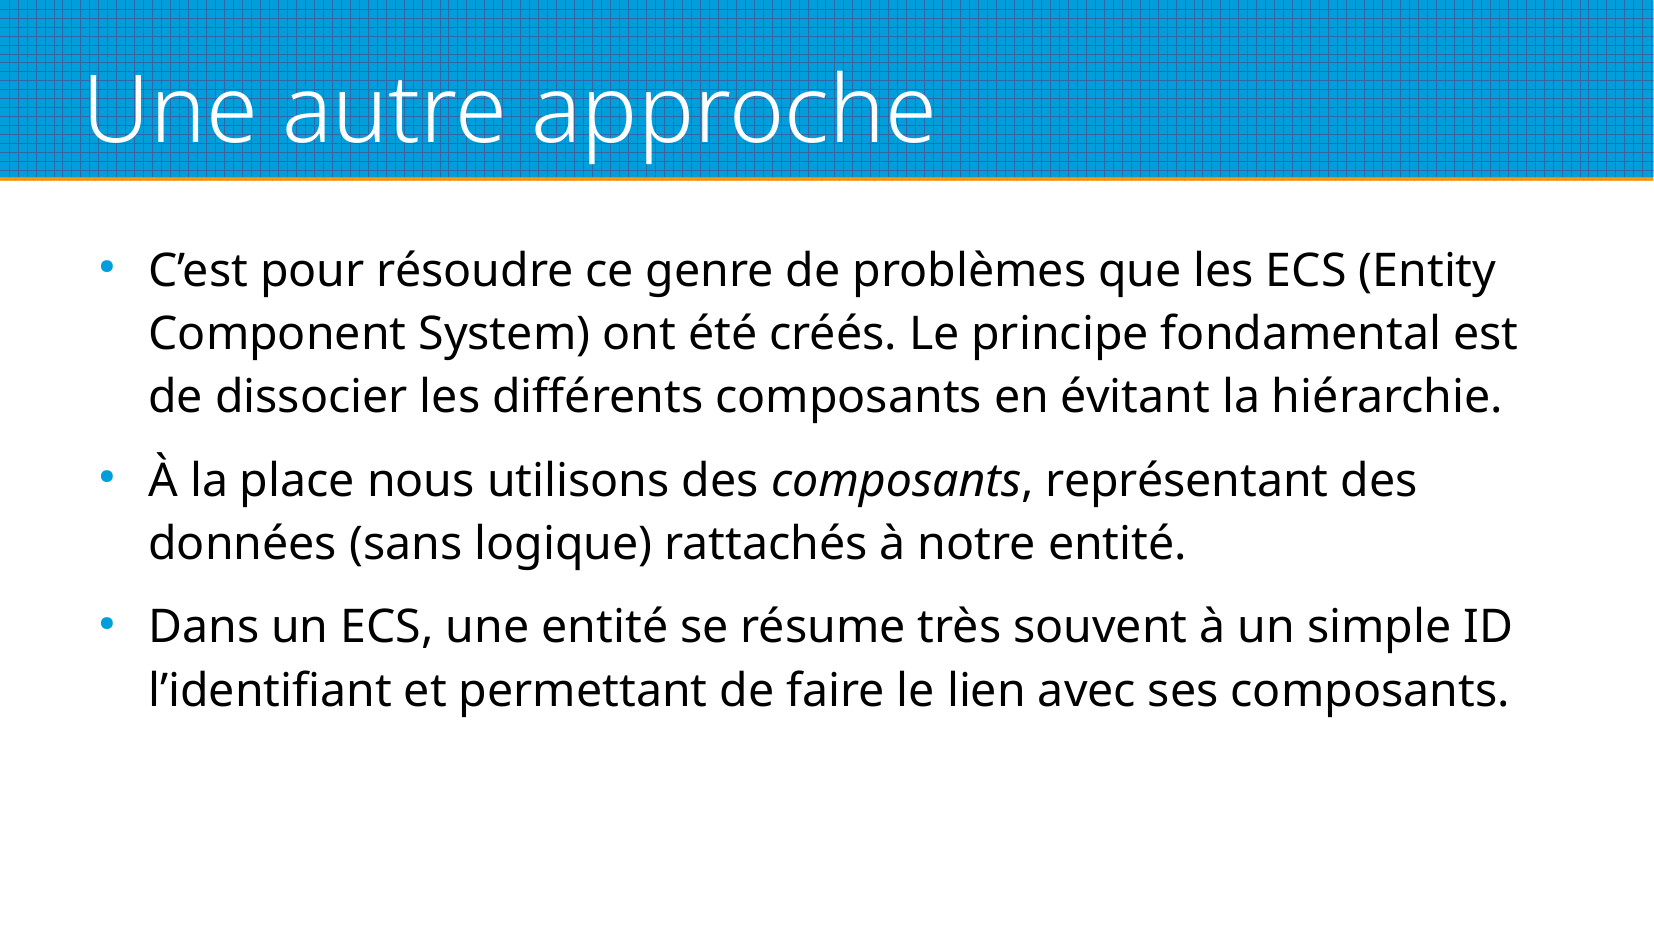

# Une autre approche
C’est pour résoudre ce genre de problèmes que les ECS (Entity Component System) ont été créés. Le principe fondamental est de dissocier les différents composants en évitant la hiérarchie.
À la place nous utilisons des composants, représentant des données (sans logique) rattachés à notre entité.
Dans un ECS, une entité se résume très souvent à un simple ID l’identifiant et permettant de faire le lien avec ses composants.